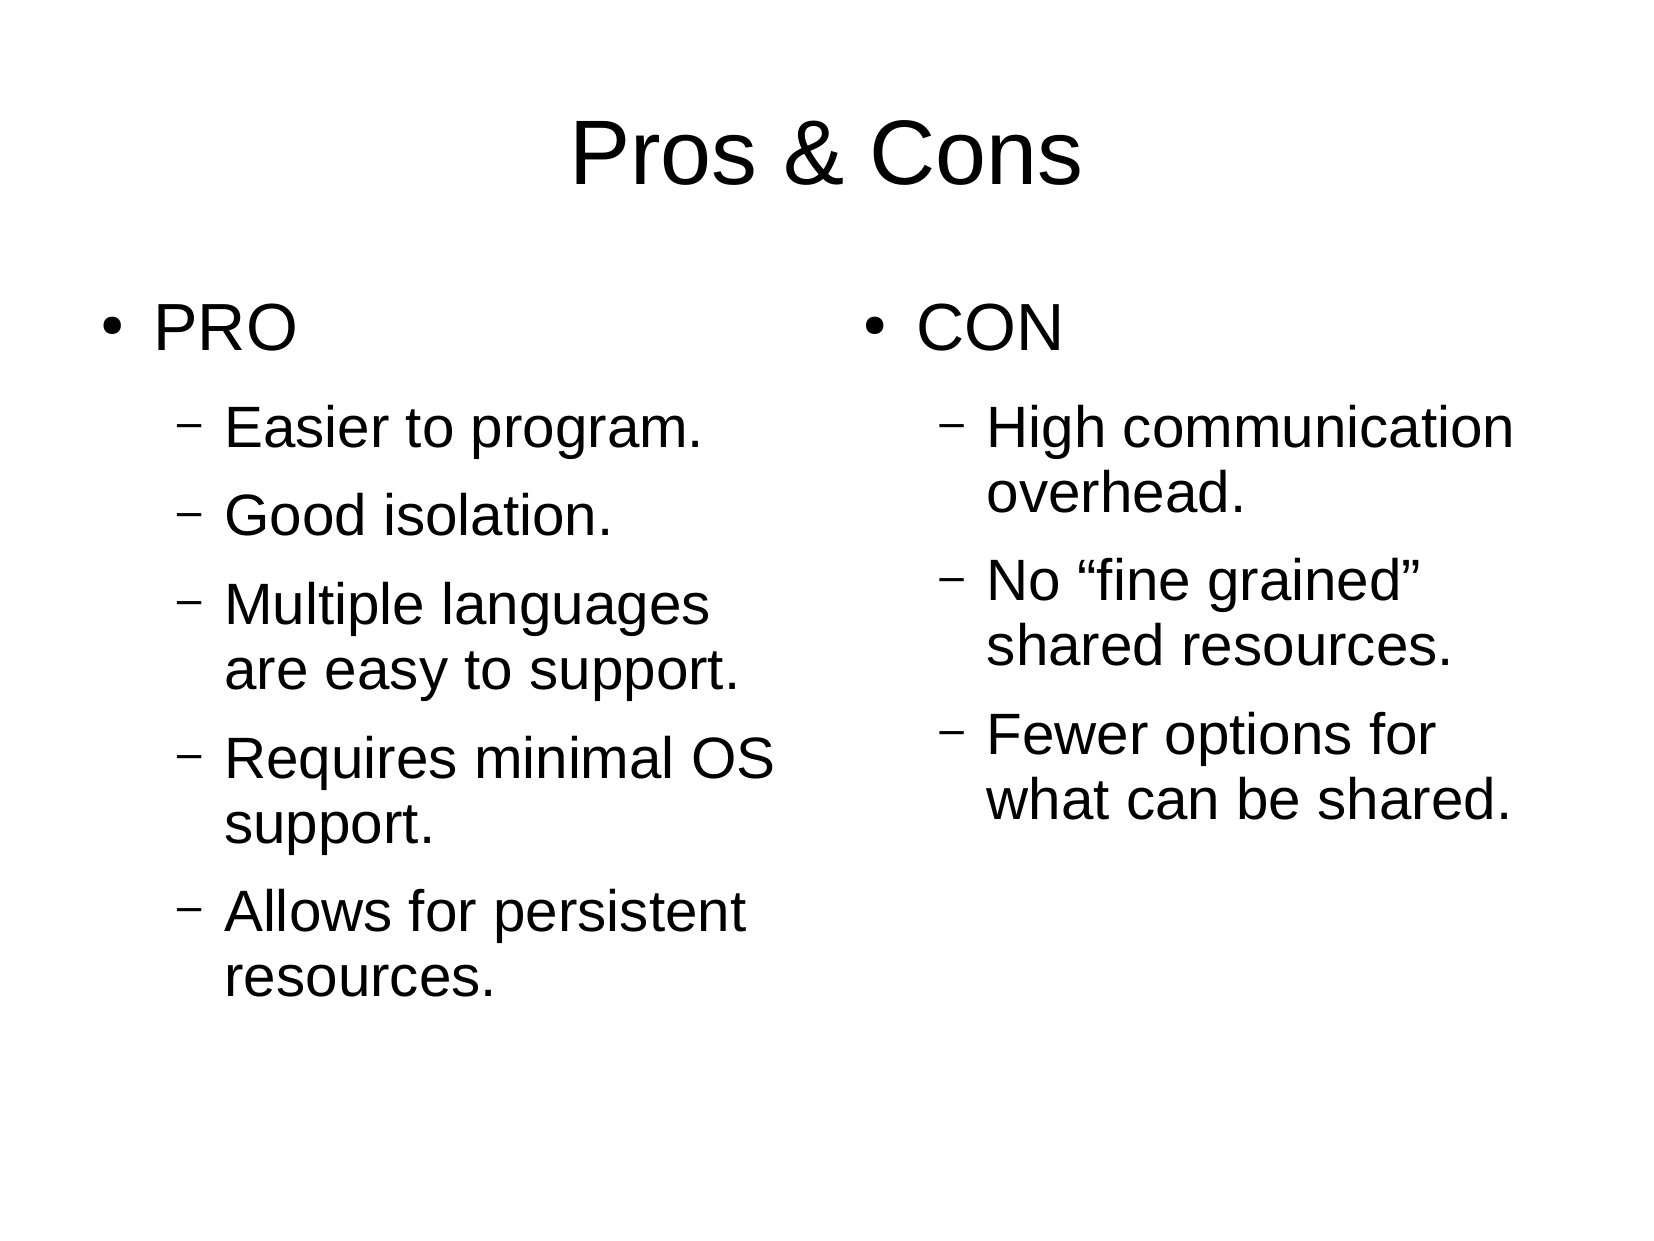

# Pros & Cons
PRO
Easier to program.
Good isolation.
Multiple languages are easy to support.
Requires minimal OS support.
Allows for persistent resources.
CON
High communication overhead.
No “fine grained” shared resources.
Fewer options for what can be shared.